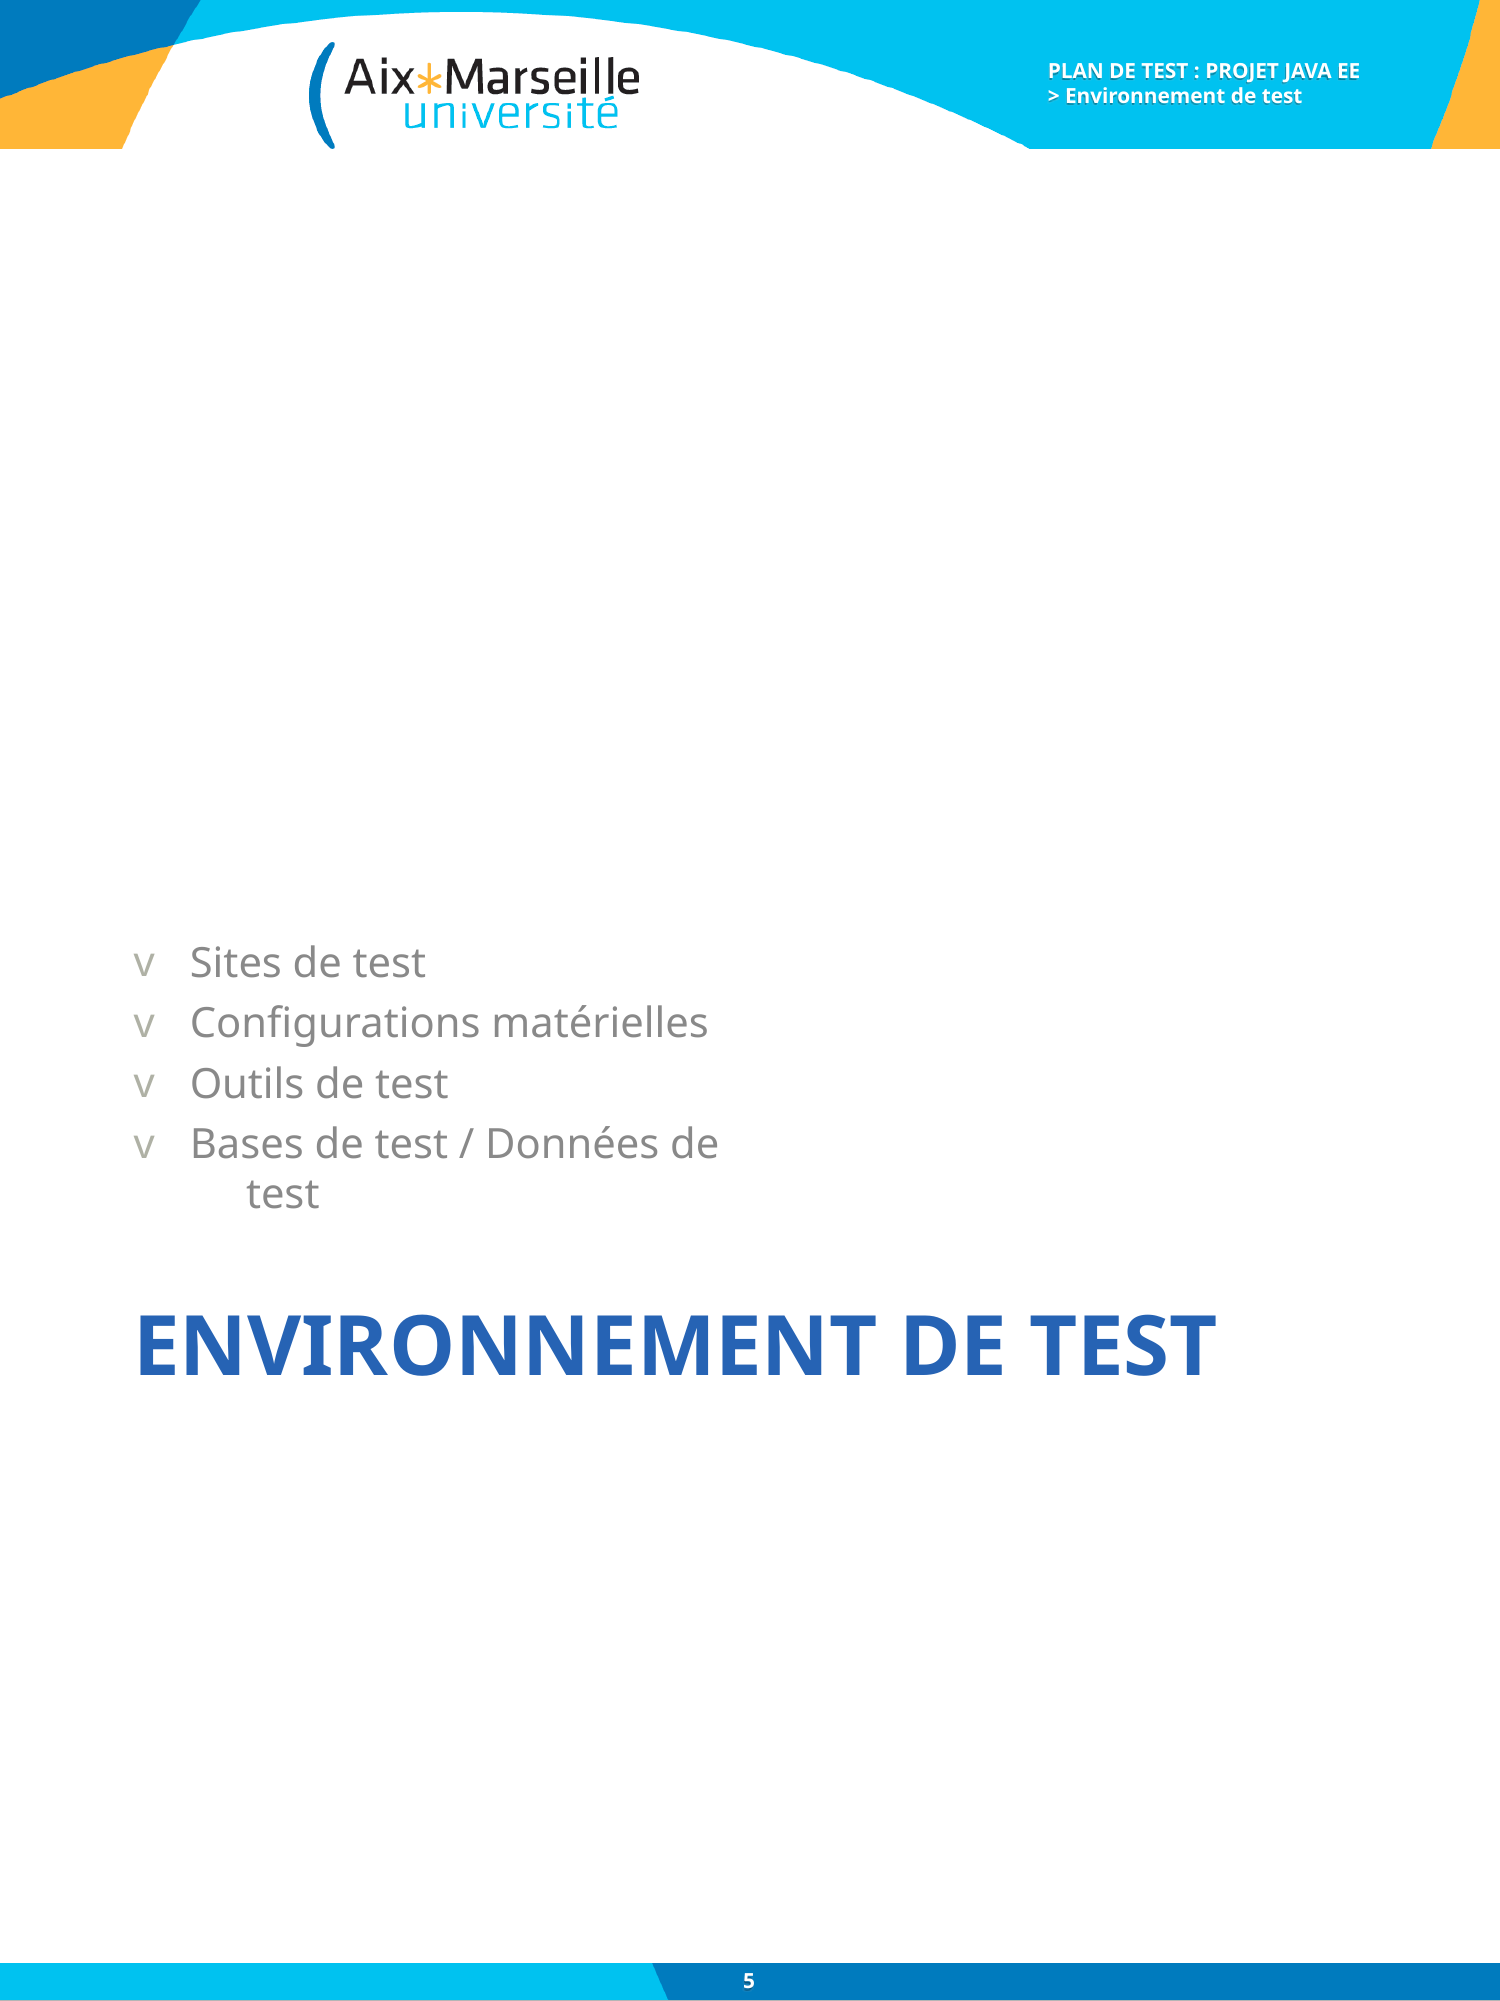

PLAN DE TEST : PROJET JAVA EE
> Environnement de test
Sites de test
Configurations matérielles
Outils de test
Bases de test / Données de test
# Environnement de test